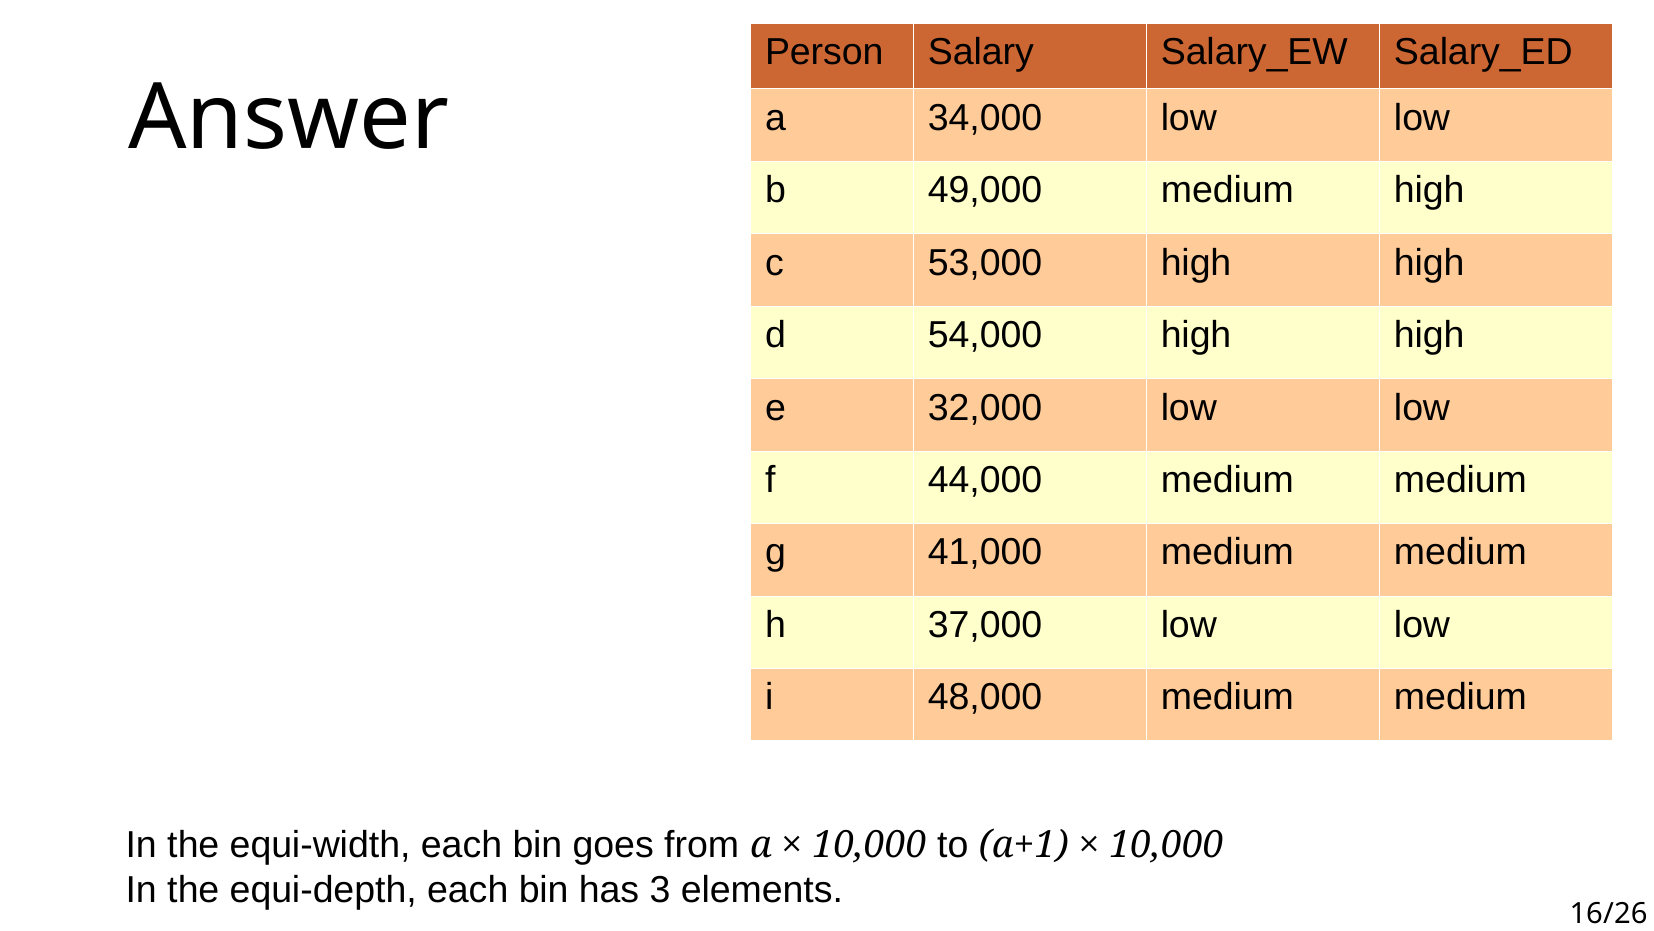

# Answer
| Person | Salary | Salary\_EW | Salary\_ED |
| --- | --- | --- | --- |
| a | 34,000 | low | low |
| b | 49,000 | medium | high |
| c | 53,000 | high | high |
| d | 54,000 | high | high |
| e | 32,000 | low | low |
| f | 44,000 | medium | medium |
| g | 41,000 | medium | medium |
| h | 37,000 | low | low |
| i | 48,000 | medium | medium |
In the equi-width, each bin goes from a × 10,000 to (a+1) × 10,000
In the equi-depth, each bin has 3 elements.
16